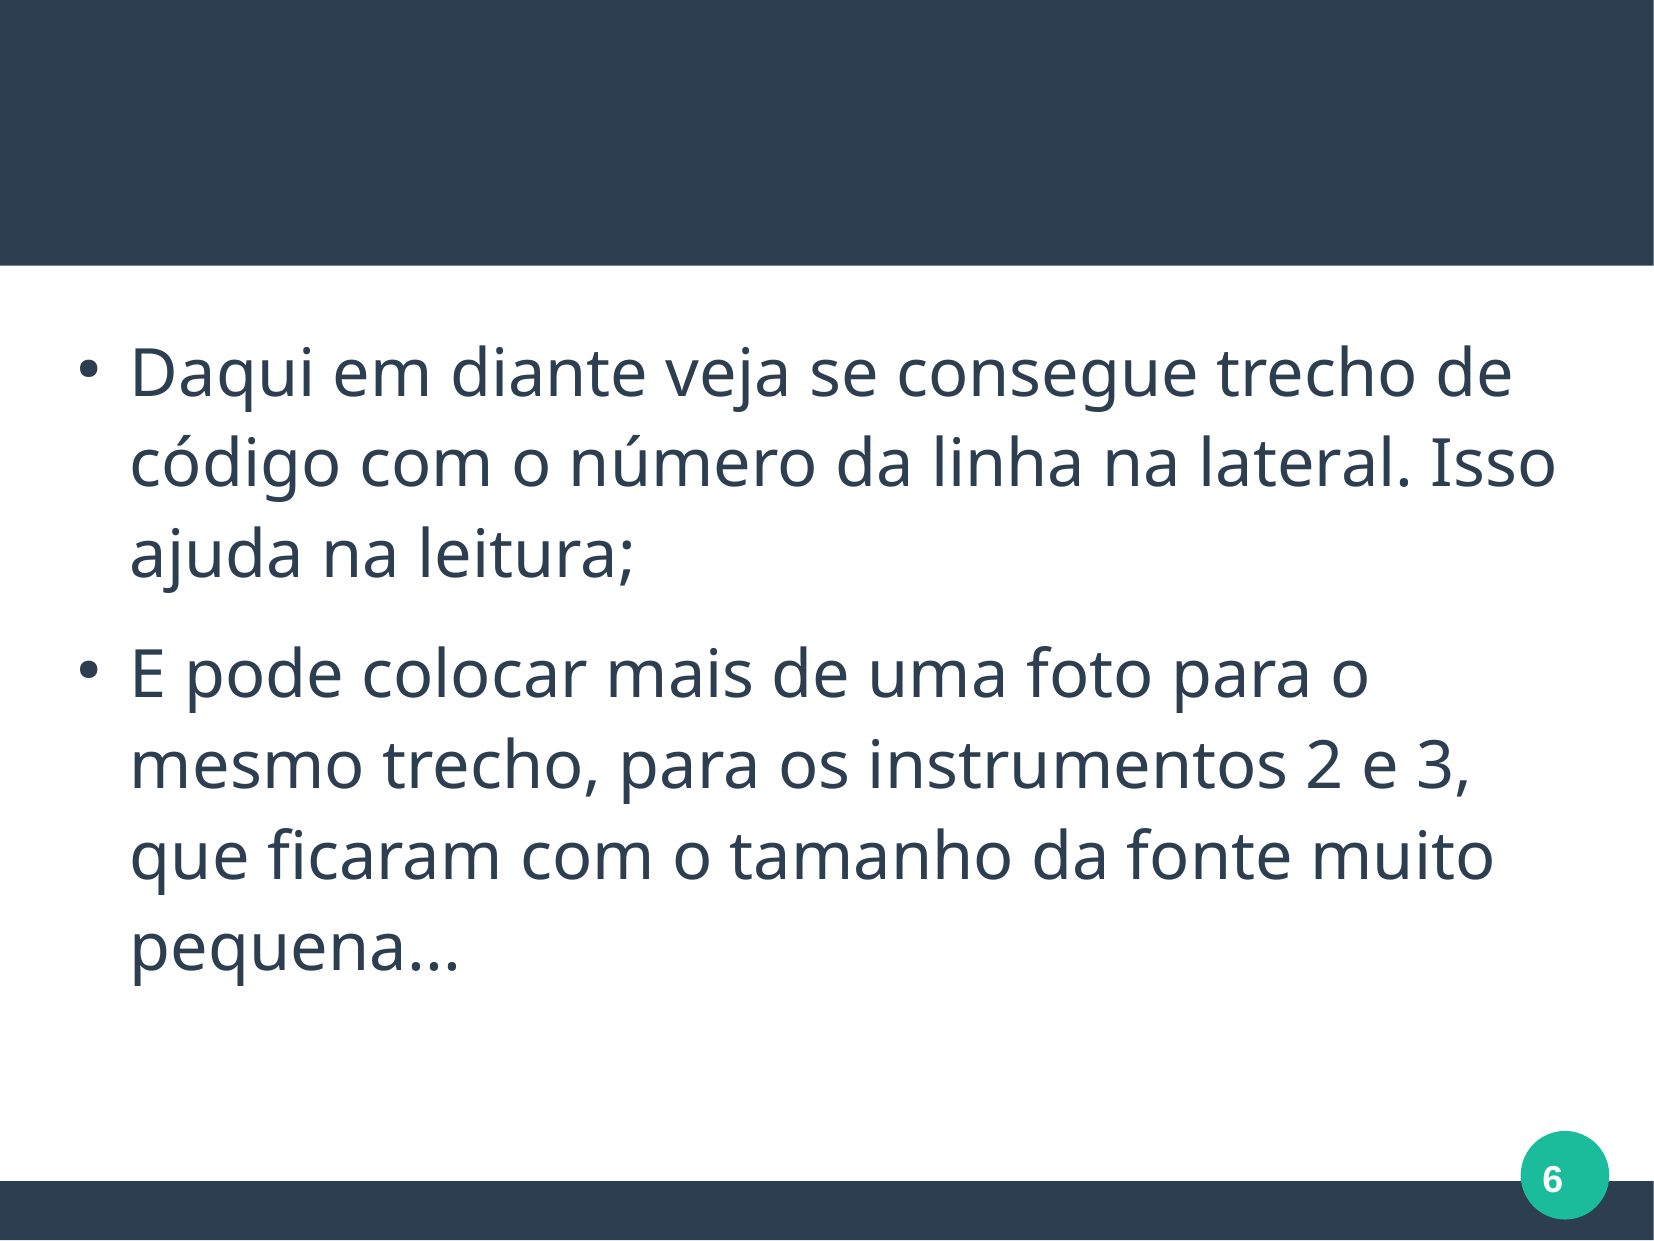

#
Daqui em diante veja se consegue trecho de código com o número da linha na lateral. Isso ajuda na leitura;
E pode colocar mais de uma foto para o mesmo trecho, para os instrumentos 2 e 3, que ficaram com o tamanho da fonte muito pequena...